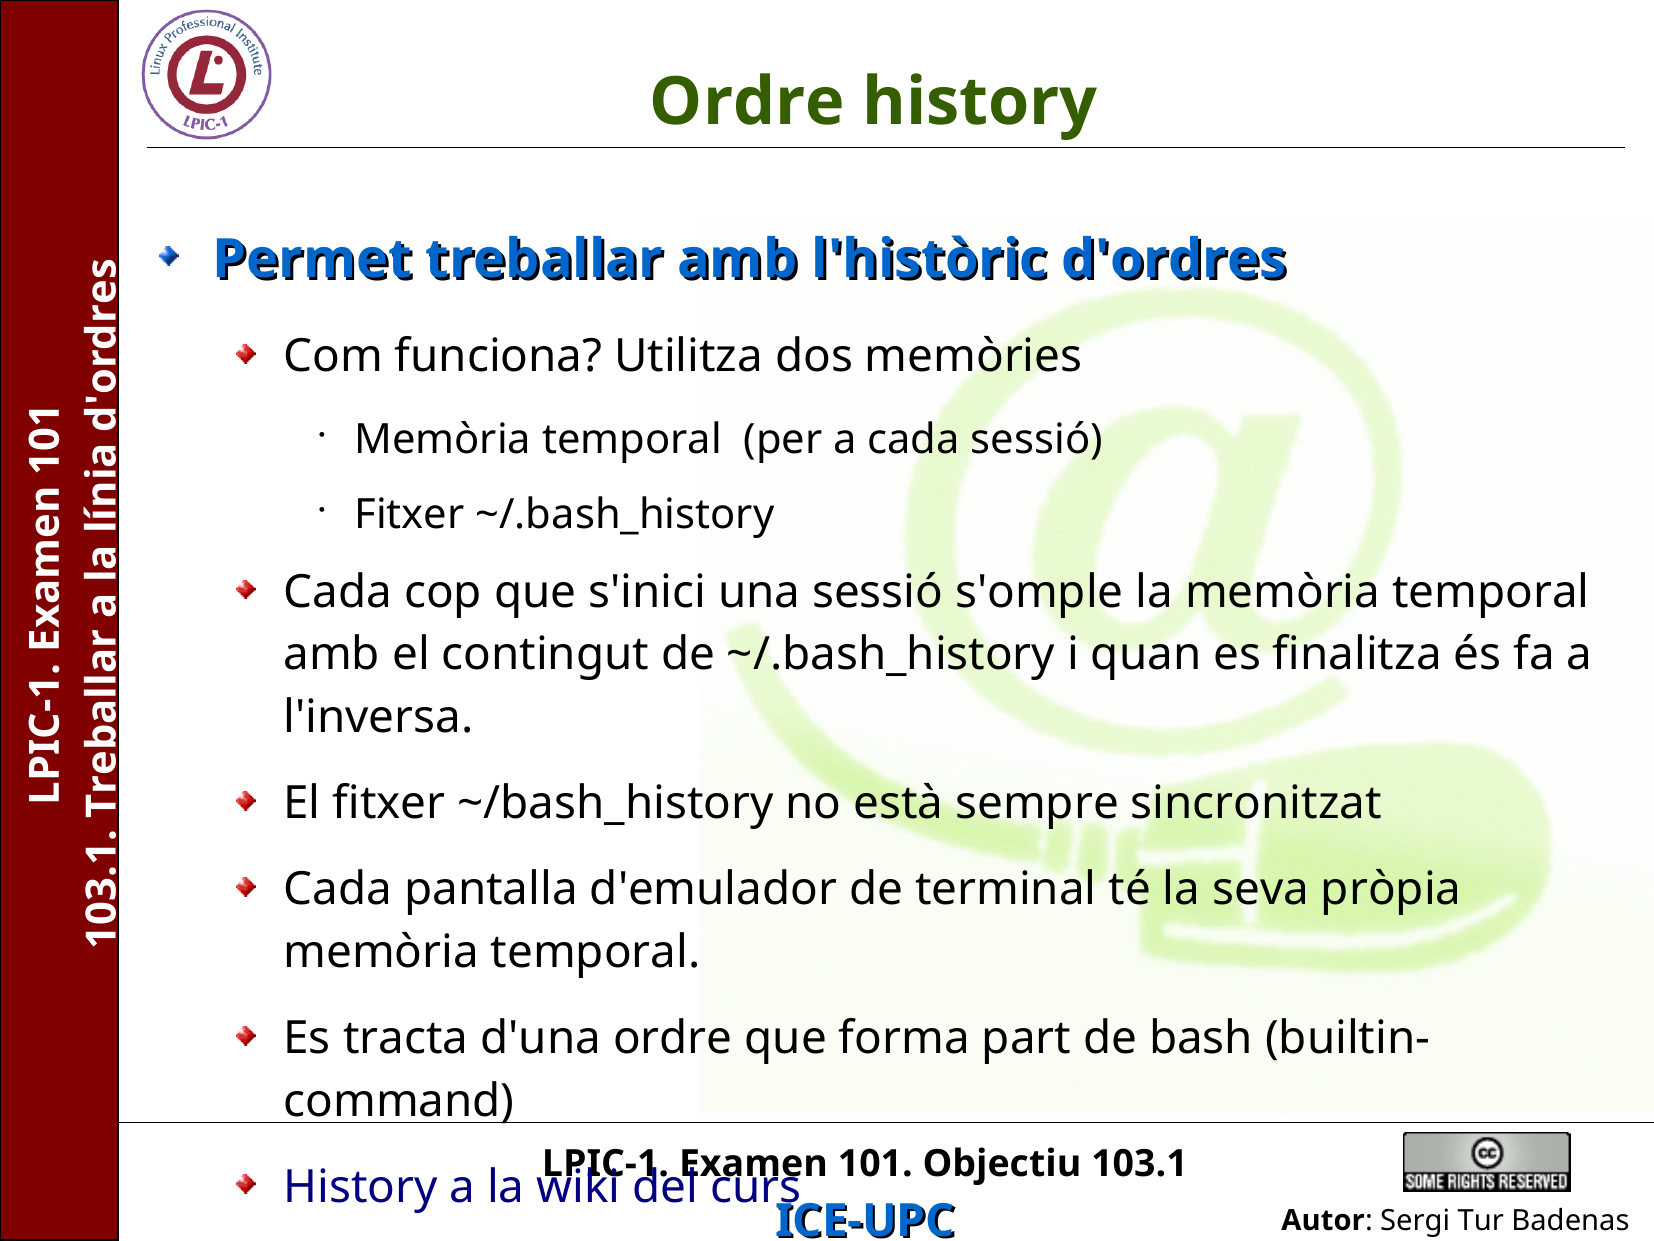

# Ordre history
Permet treballar amb l'històric d'ordres
Com funciona? Utilitza dos memòries
Memòria temporal (per a cada sessió)
Fitxer ~/.bash_history
Cada cop que s'inici una sessió s'omple la memòria temporal amb el contingut de ~/.bash_history i quan es finalitza és fa a l'inversa.
El fitxer ~/bash_history no està sempre sincronitzat
Cada pantalla d'emulador de terminal té la seva pròpia memòria temporal.
Es tracta d'una ordre que forma part de bash (builtin-command)
History a la wiki del curs